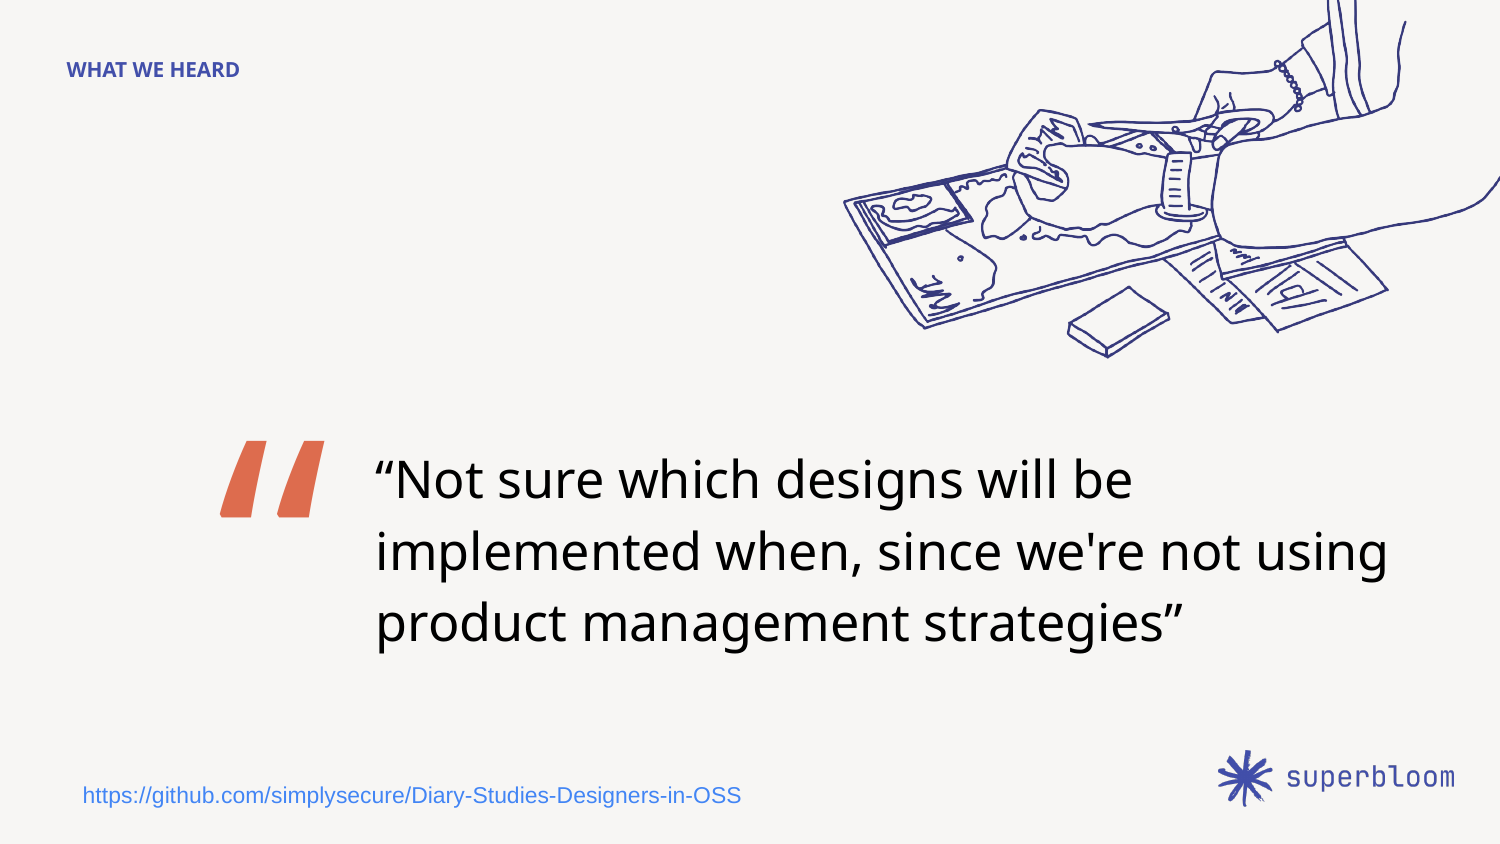

“Not sure which designs will be implemented when, since we're not using product management strategies”
https://github.com/simplysecure/Diary-Studies-Designers-in-OSS